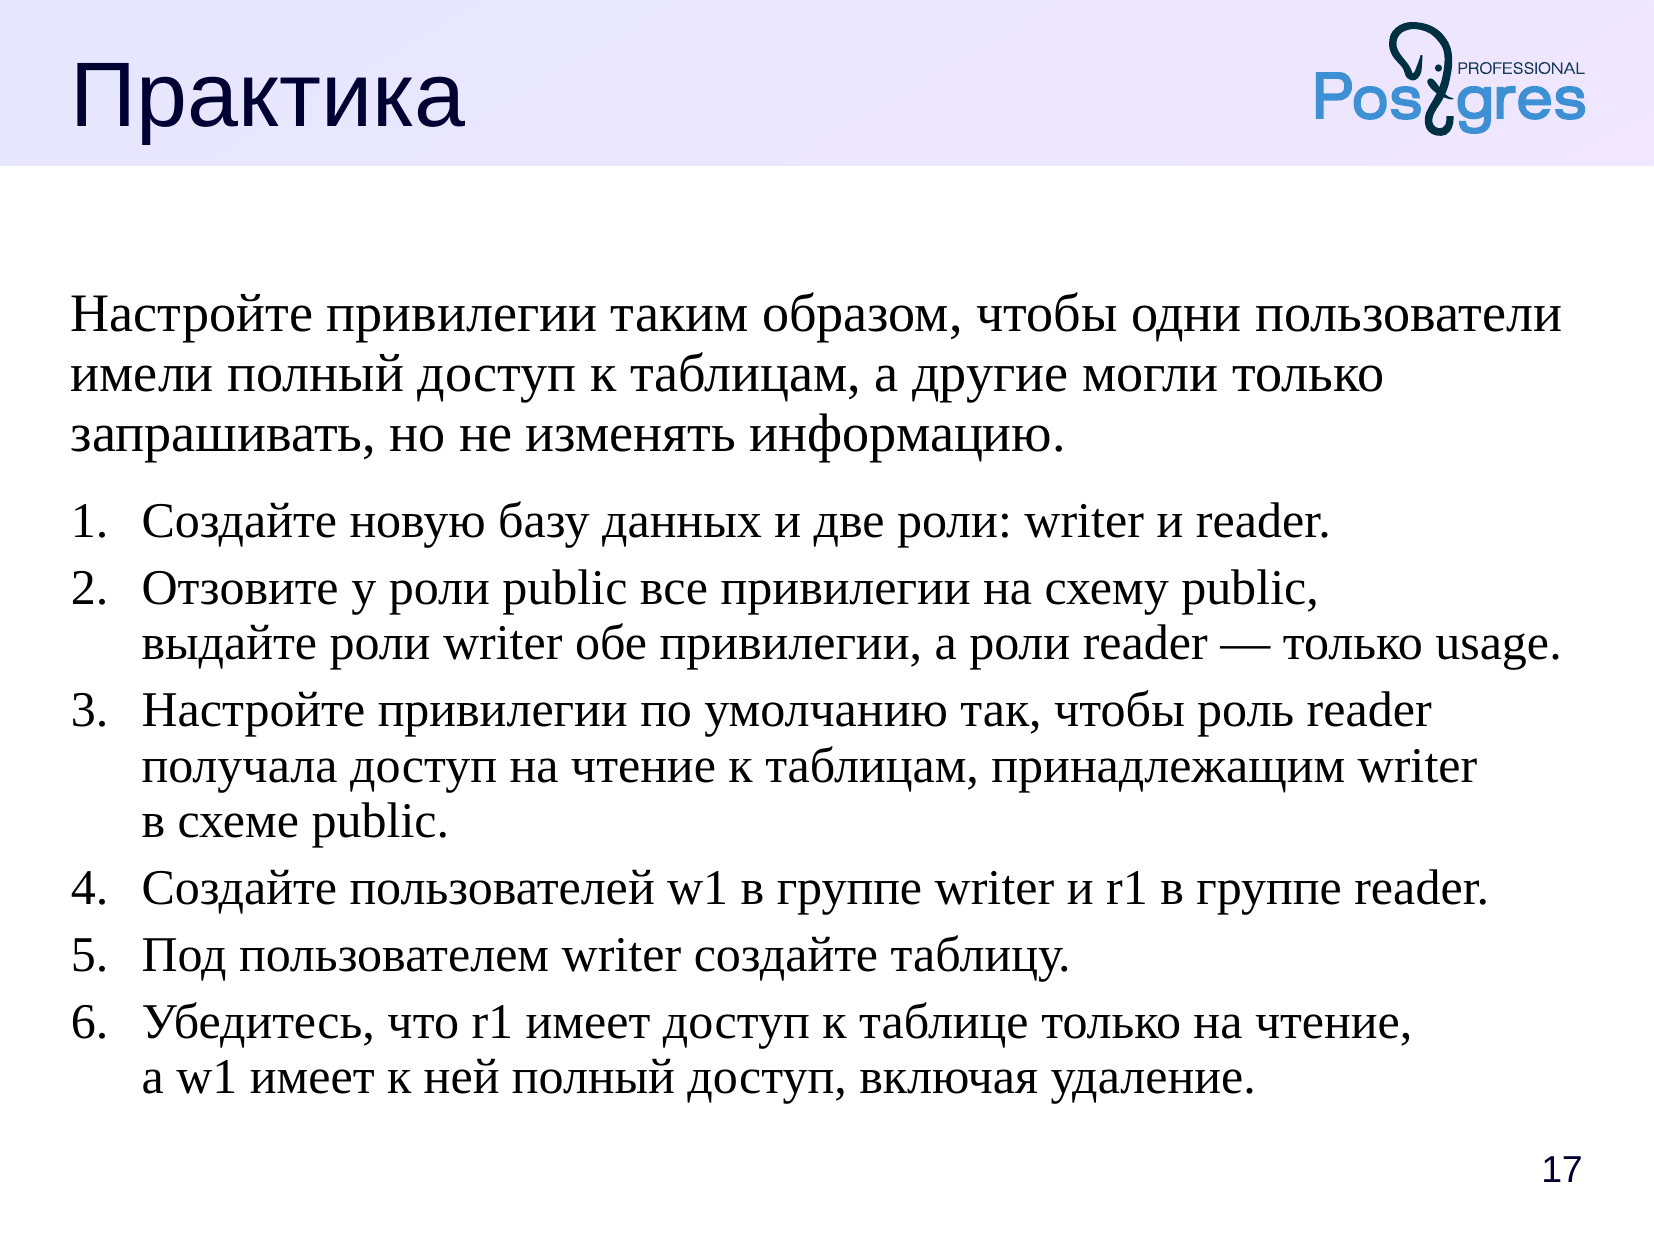

# Практика
Настройте привилегии таким образом, чтобы одни пользователи имели полный доступ к таблицам, а другие могли только запрашивать, но не изменять информацию.
Создайте новую базу данных и две роли: writer и reader.
Отзовите у роли public все привилегии на схему public,
выдайте роли writer обе привилегии, а роли reader — только usage.
Настройте привилегии по умолчанию так, чтобы роль reader получала доступ на чтение к таблицам, принадлежащим writer
в схеме public.
Создайте пользователей w1 в группе writer и r1 в группе reader.
Под пользователем writer создайте таблицу.
Убедитесь, что r1 имеет доступ к таблице только на чтение,
а w1 имеет к ней полный доступ, включая удаление.